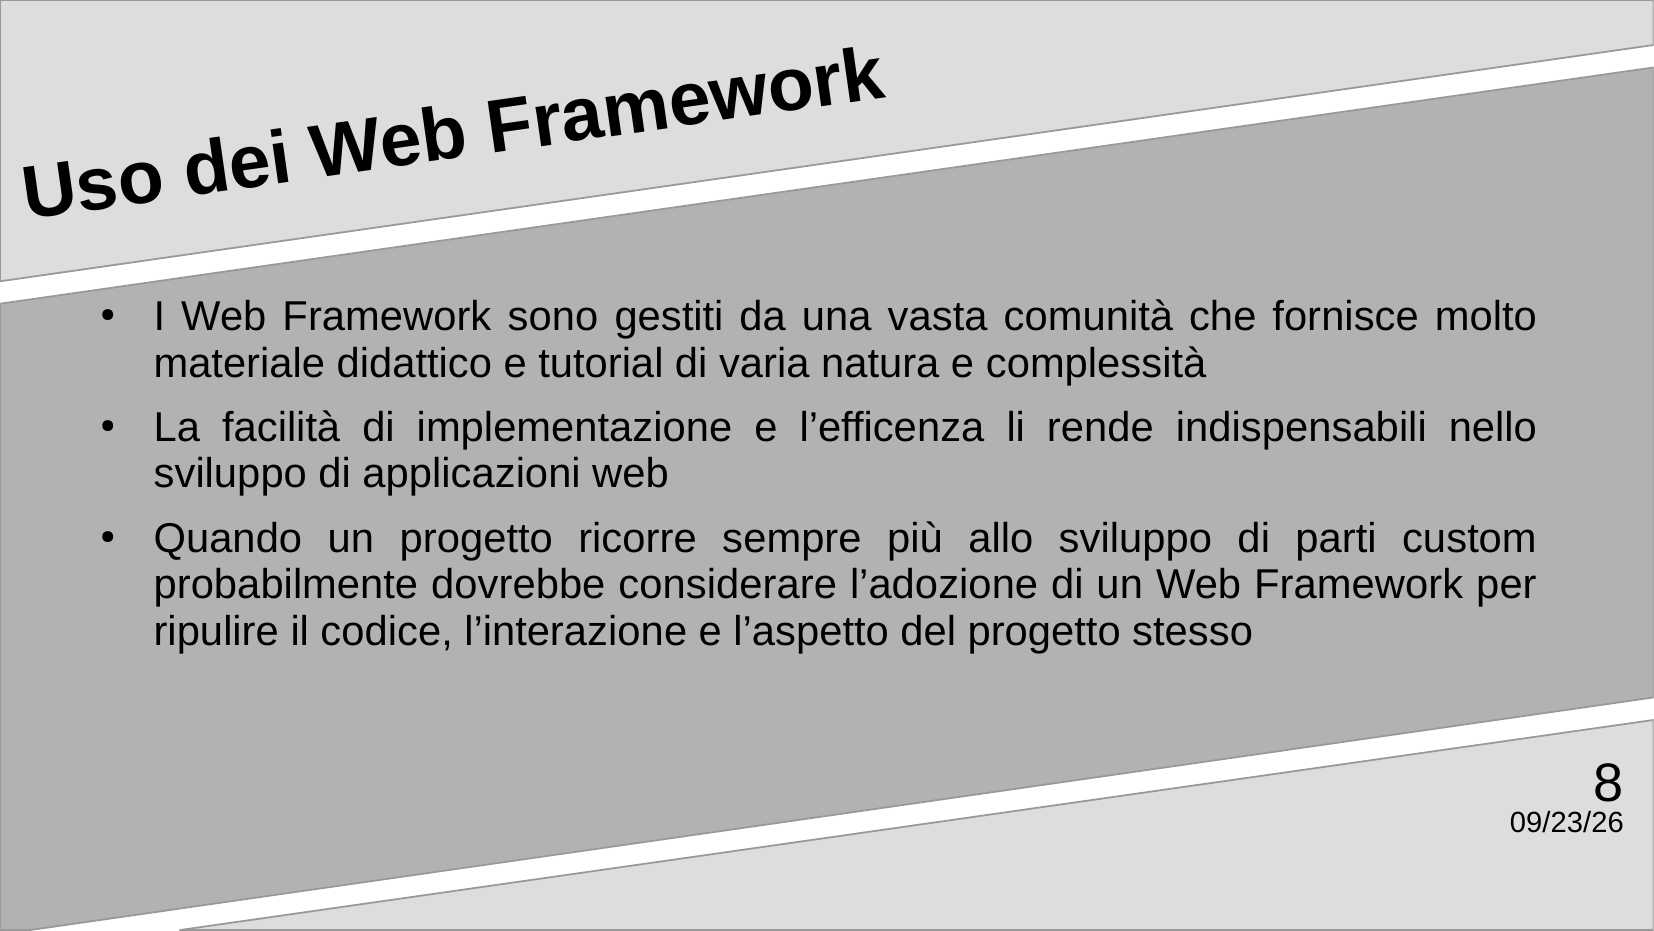

# Uso dei Web Framework
I Web Framework sono gestiti da una vasta comunità che fornisce molto materiale didattico e tutorial di varia natura e complessità
La facilità di implementazione e l’efficenza li rende indispensabili nello sviluppo di applicazioni web
Quando un progetto ricorre sempre più allo sviluppo di parti custom probabilmente dovrebbe considerare l’adozione di un Web Framework per ripulire il codice, l’interazione e l’aspetto del progetto stesso
8